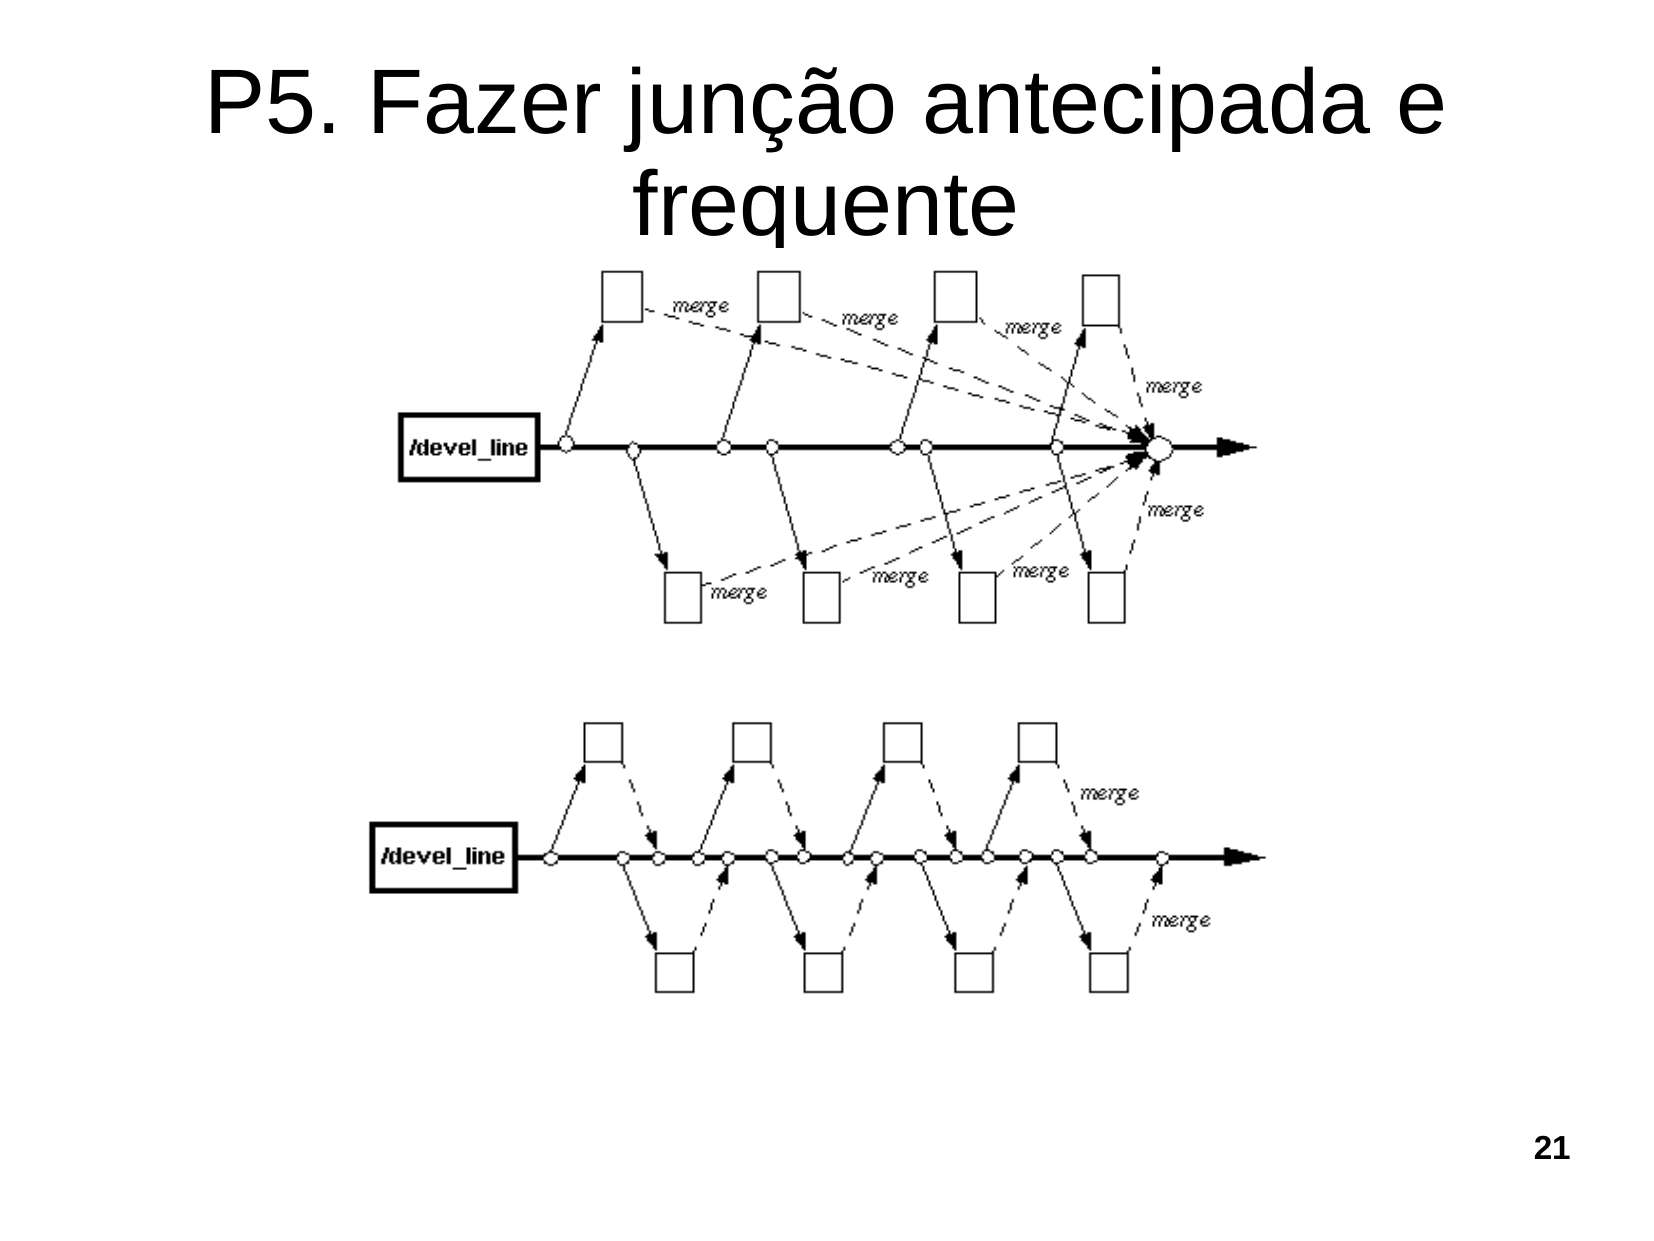

# P5. Fazer junção antecipada e frequente
21